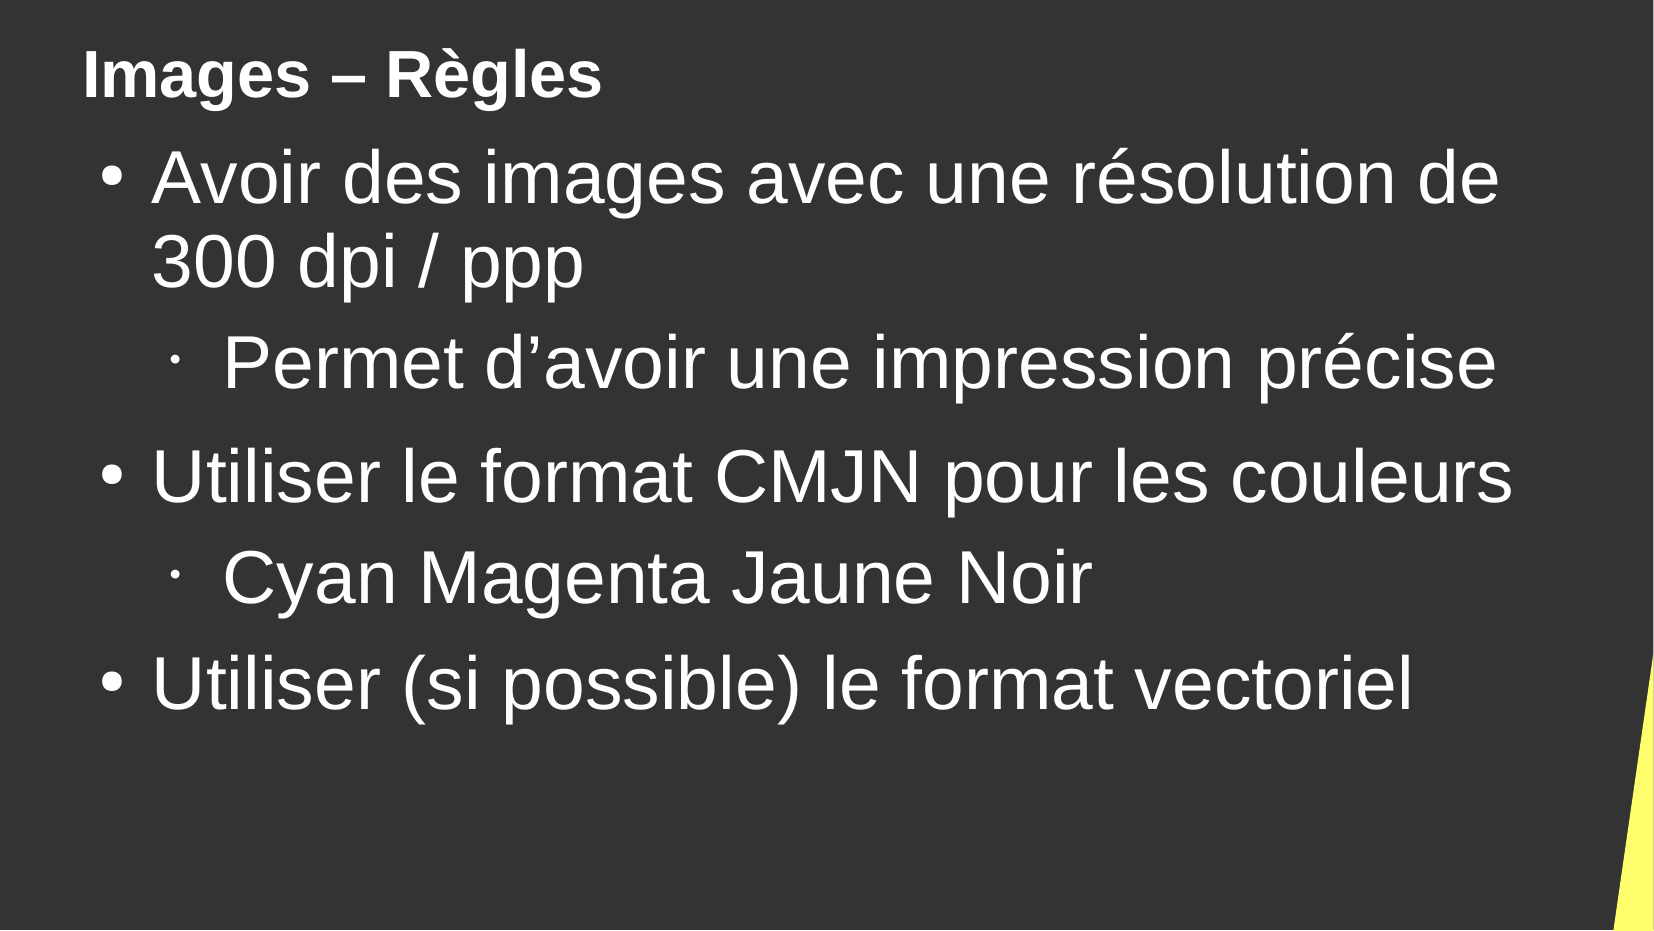

# Images – Règles
Avoir des images avec une résolution de 300 dpi / ppp
Permet d’avoir une impression précise
Utiliser le format CMJN pour les couleurs
Cyan Magenta Jaune Noir
Utiliser (si possible) le format vectoriel